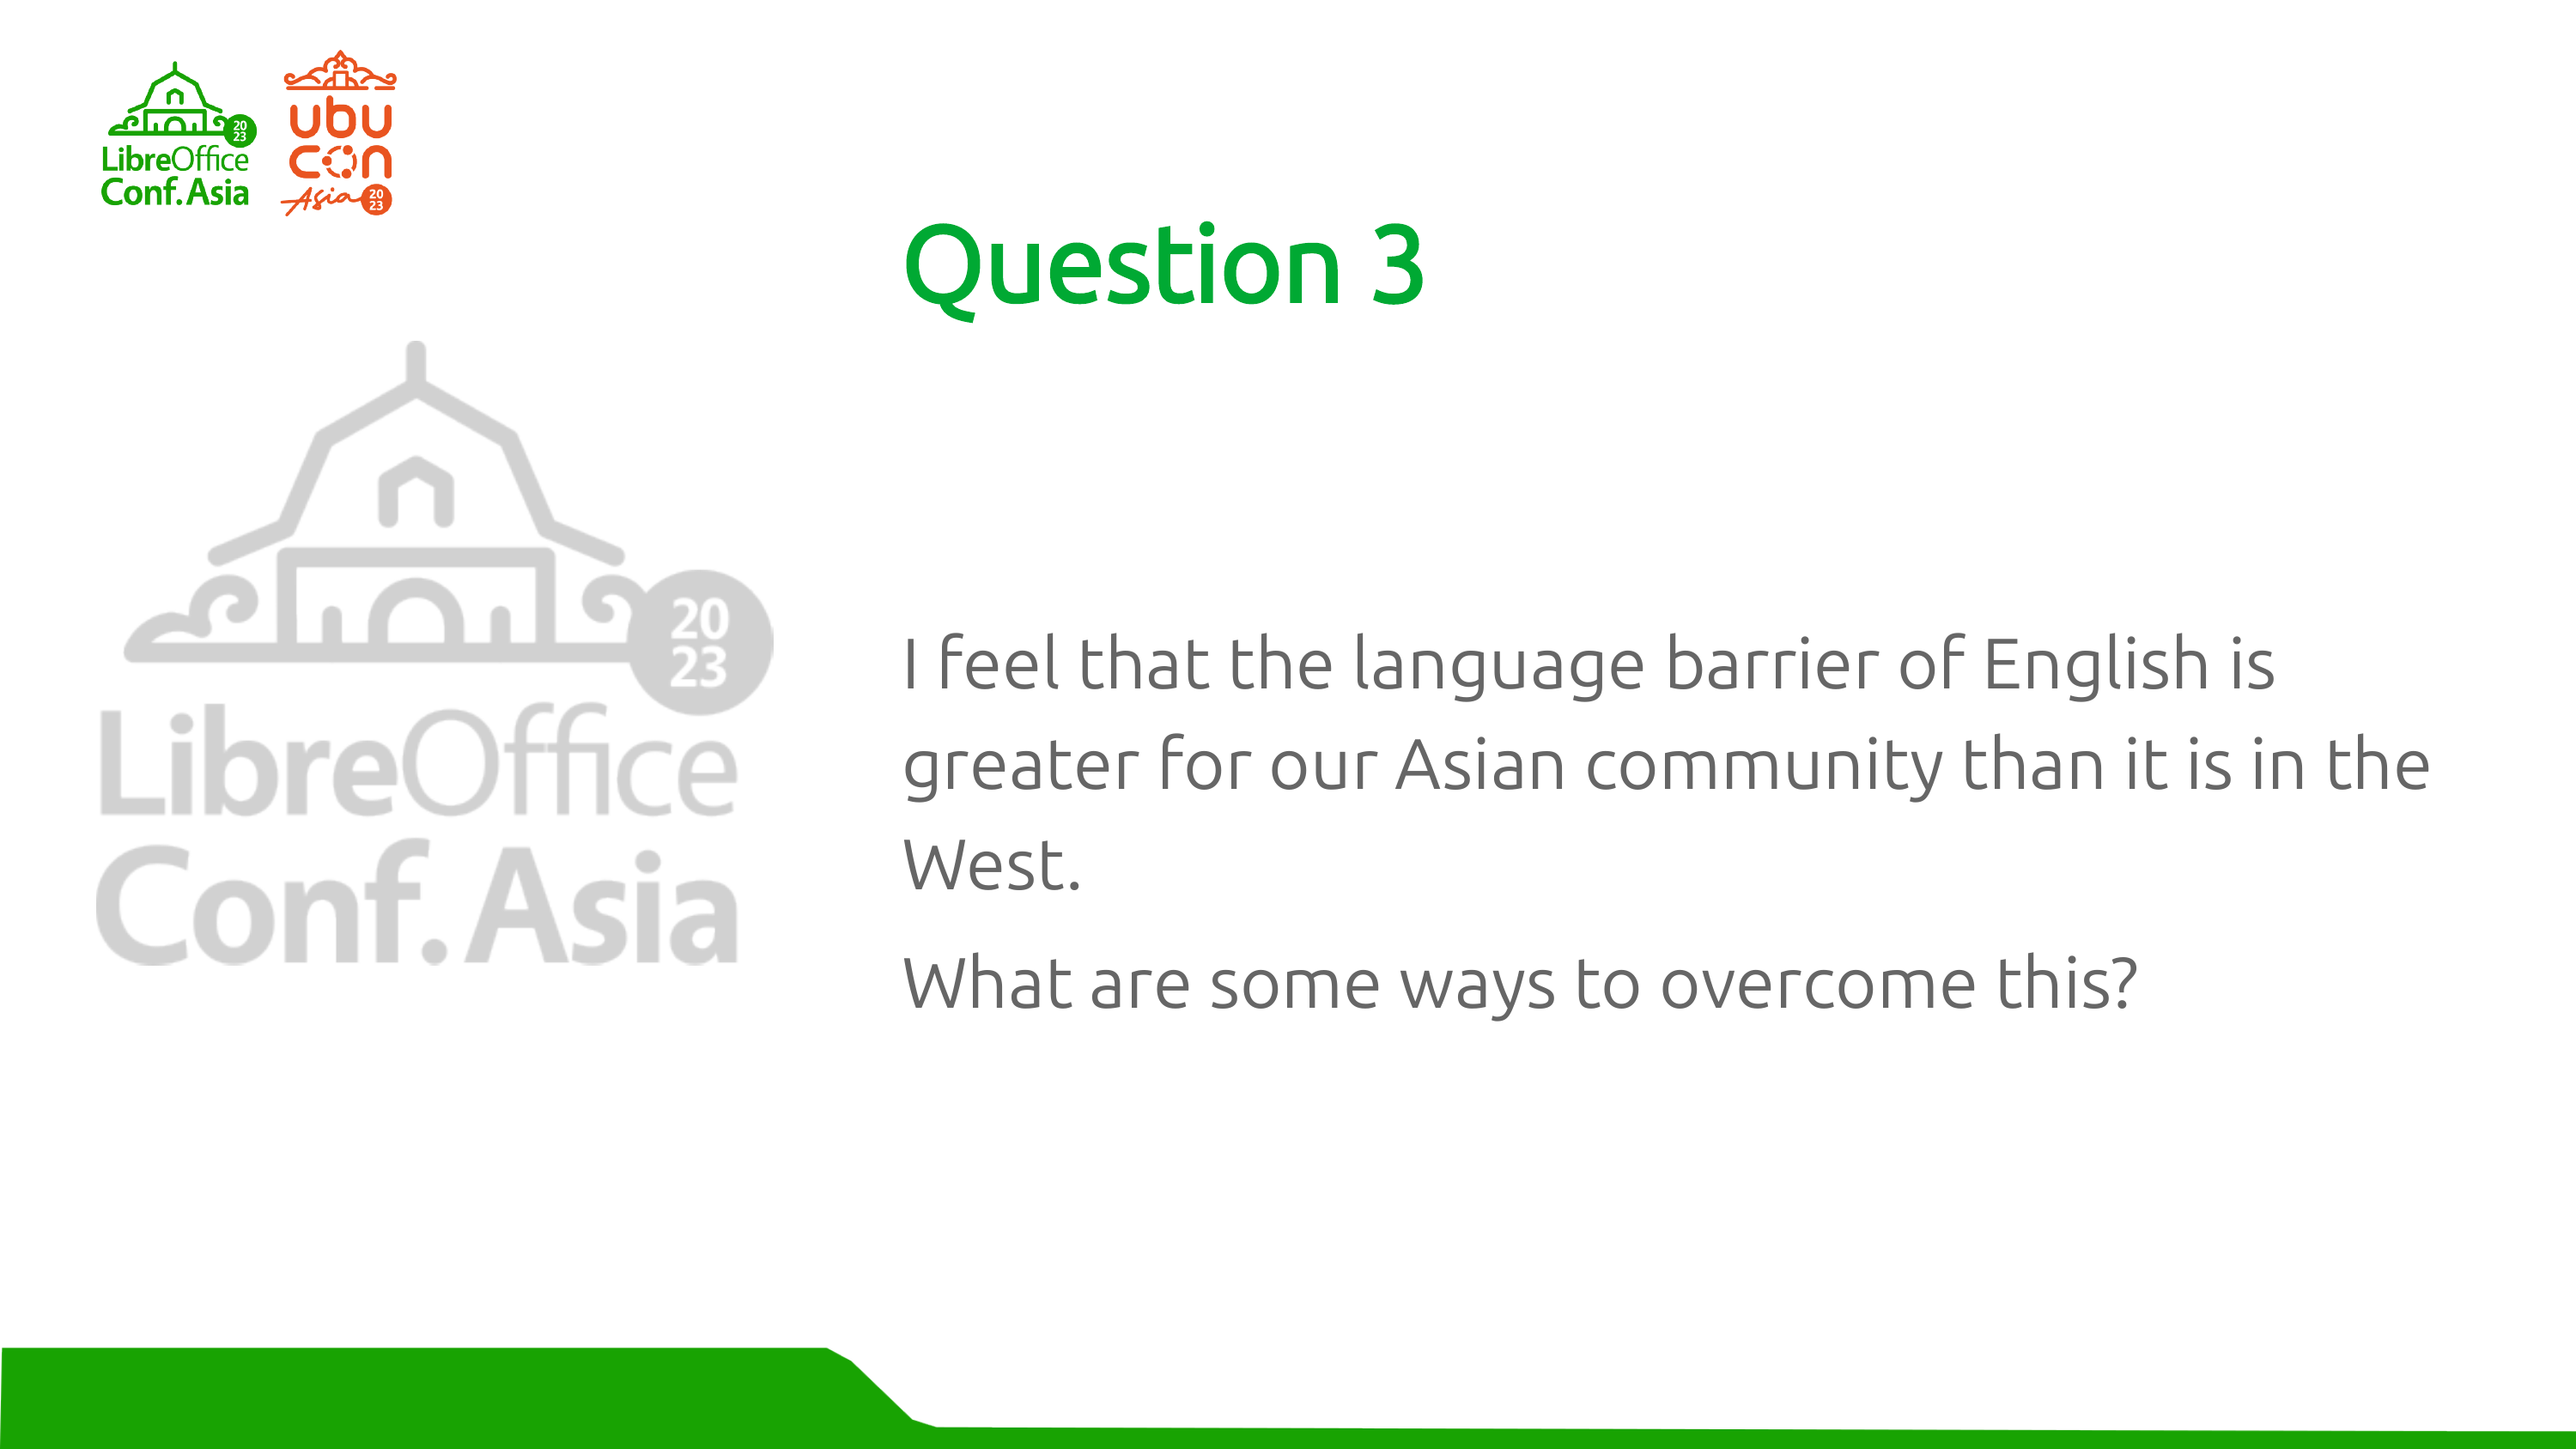

Question 3
# I feel that the language barrier of English is greater for our Asian community than it is in the West.
What are some ways to overcome this?